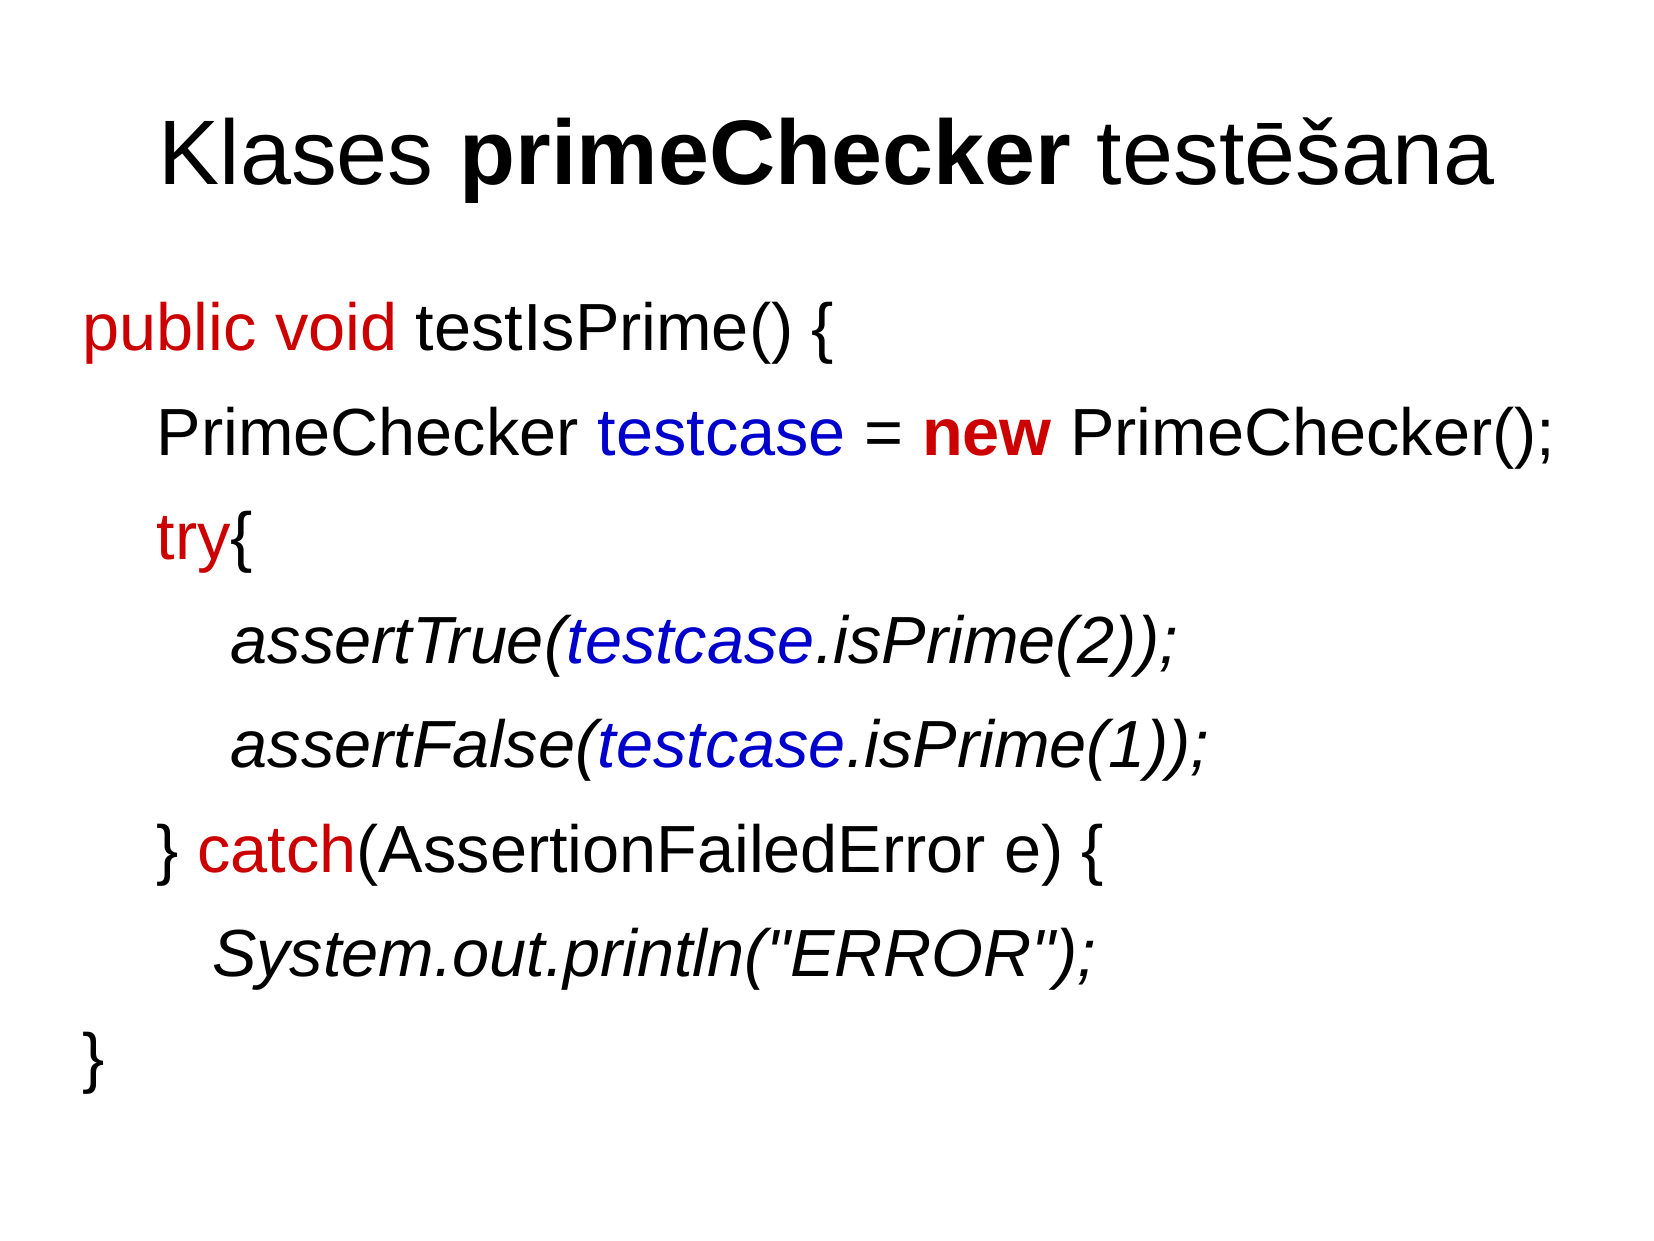

# Klases primeChecker testēšana
public void testIsPrime() {
 PrimeChecker testcase = new PrimeChecker();
 try{
 assertTrue(testcase.isPrime(2));
 assertFalse(testcase.isPrime(1));
 } catch(AssertionFailedError e) {
 System.out.println("ERROR");
}